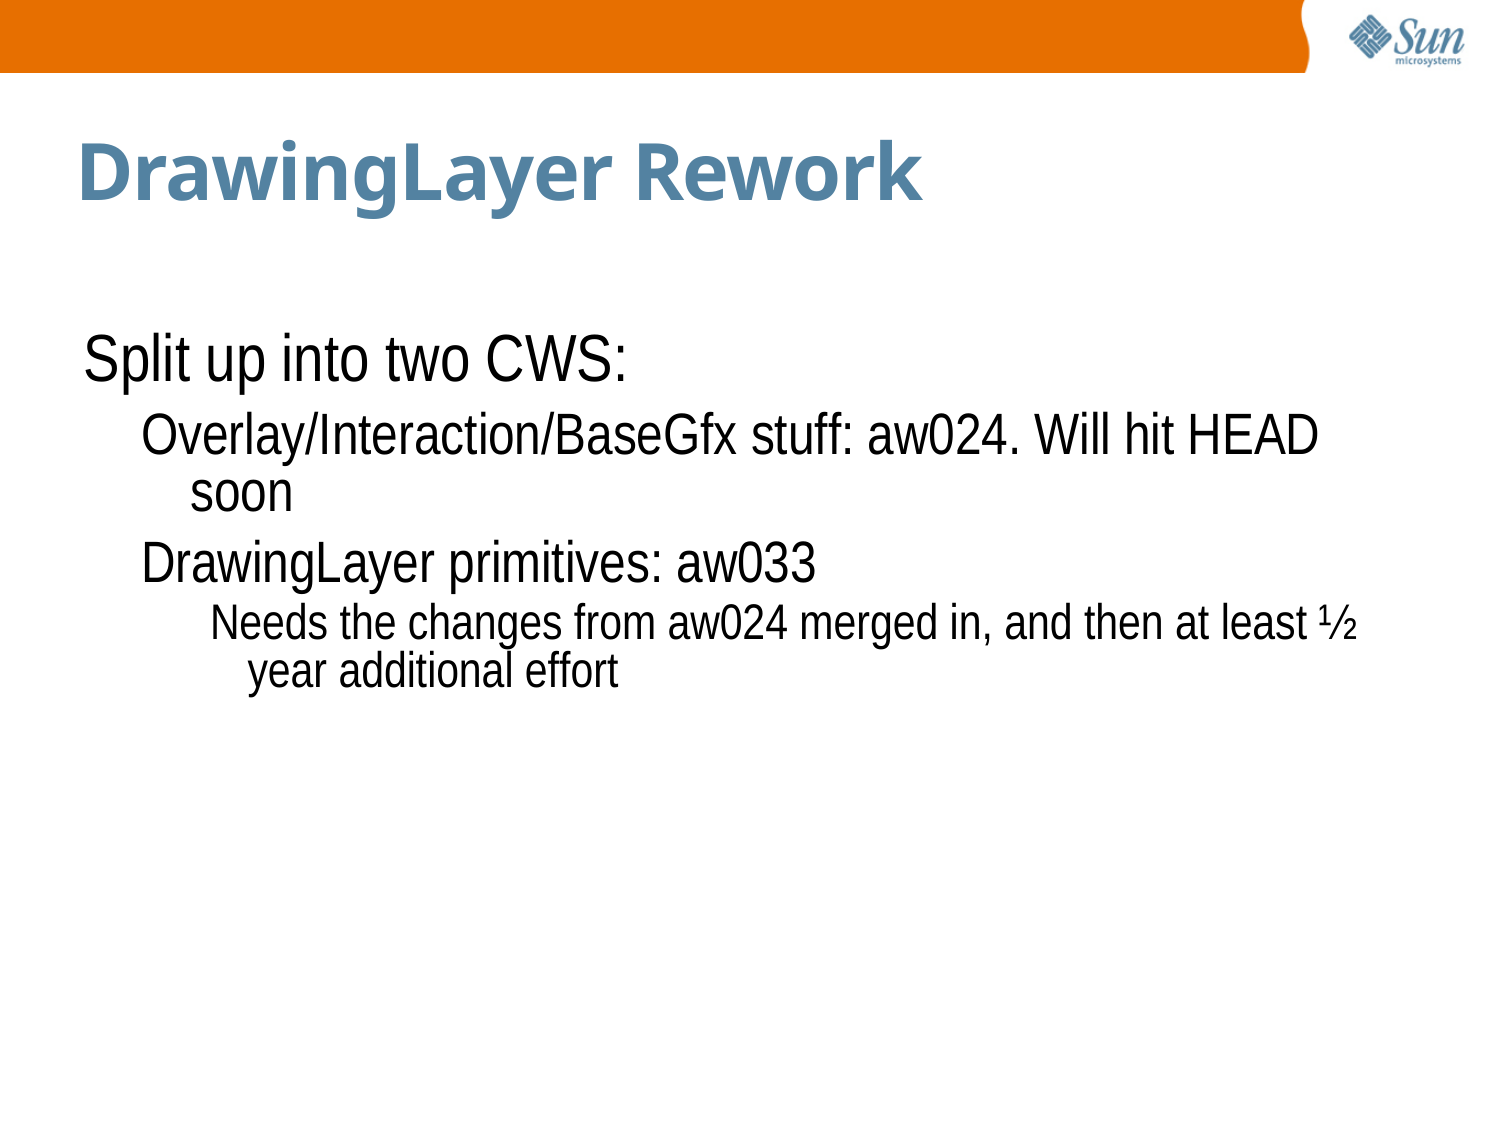

# DrawingLayer Rework
Split up into two CWS:
Overlay/Interaction/BaseGfx stuff: aw024. Will hit HEAD soon
DrawingLayer primitives: aw033
Needs the changes from aw024 merged in, and then at least ½ year additional effort